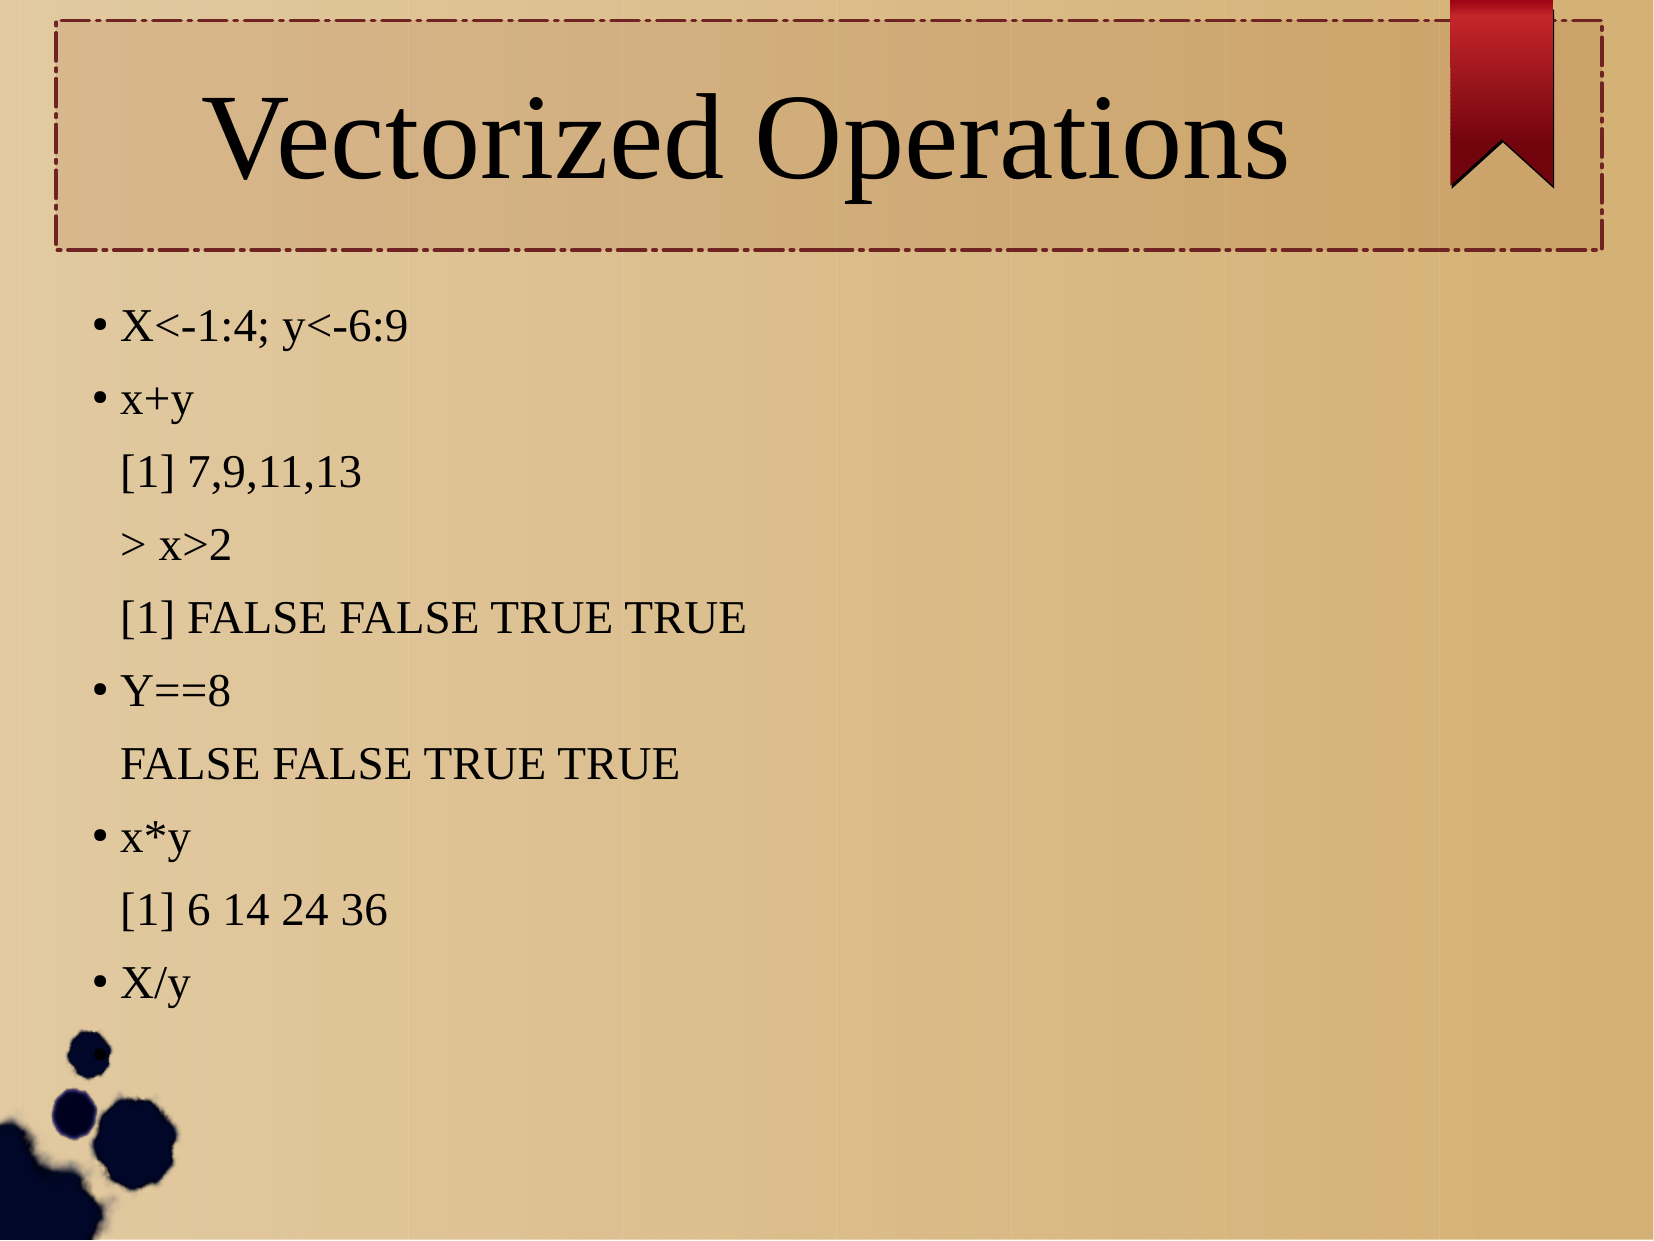

# Vectorized Operations
X<-1:4; y<-6:9
x+y
[1] 7,9,11,13
> x>2
[1] FALSE FALSE TRUE TRUE
Y==8
FALSE FALSE TRUE TRUE
x*y
[1] 6 14 24 36
X/y